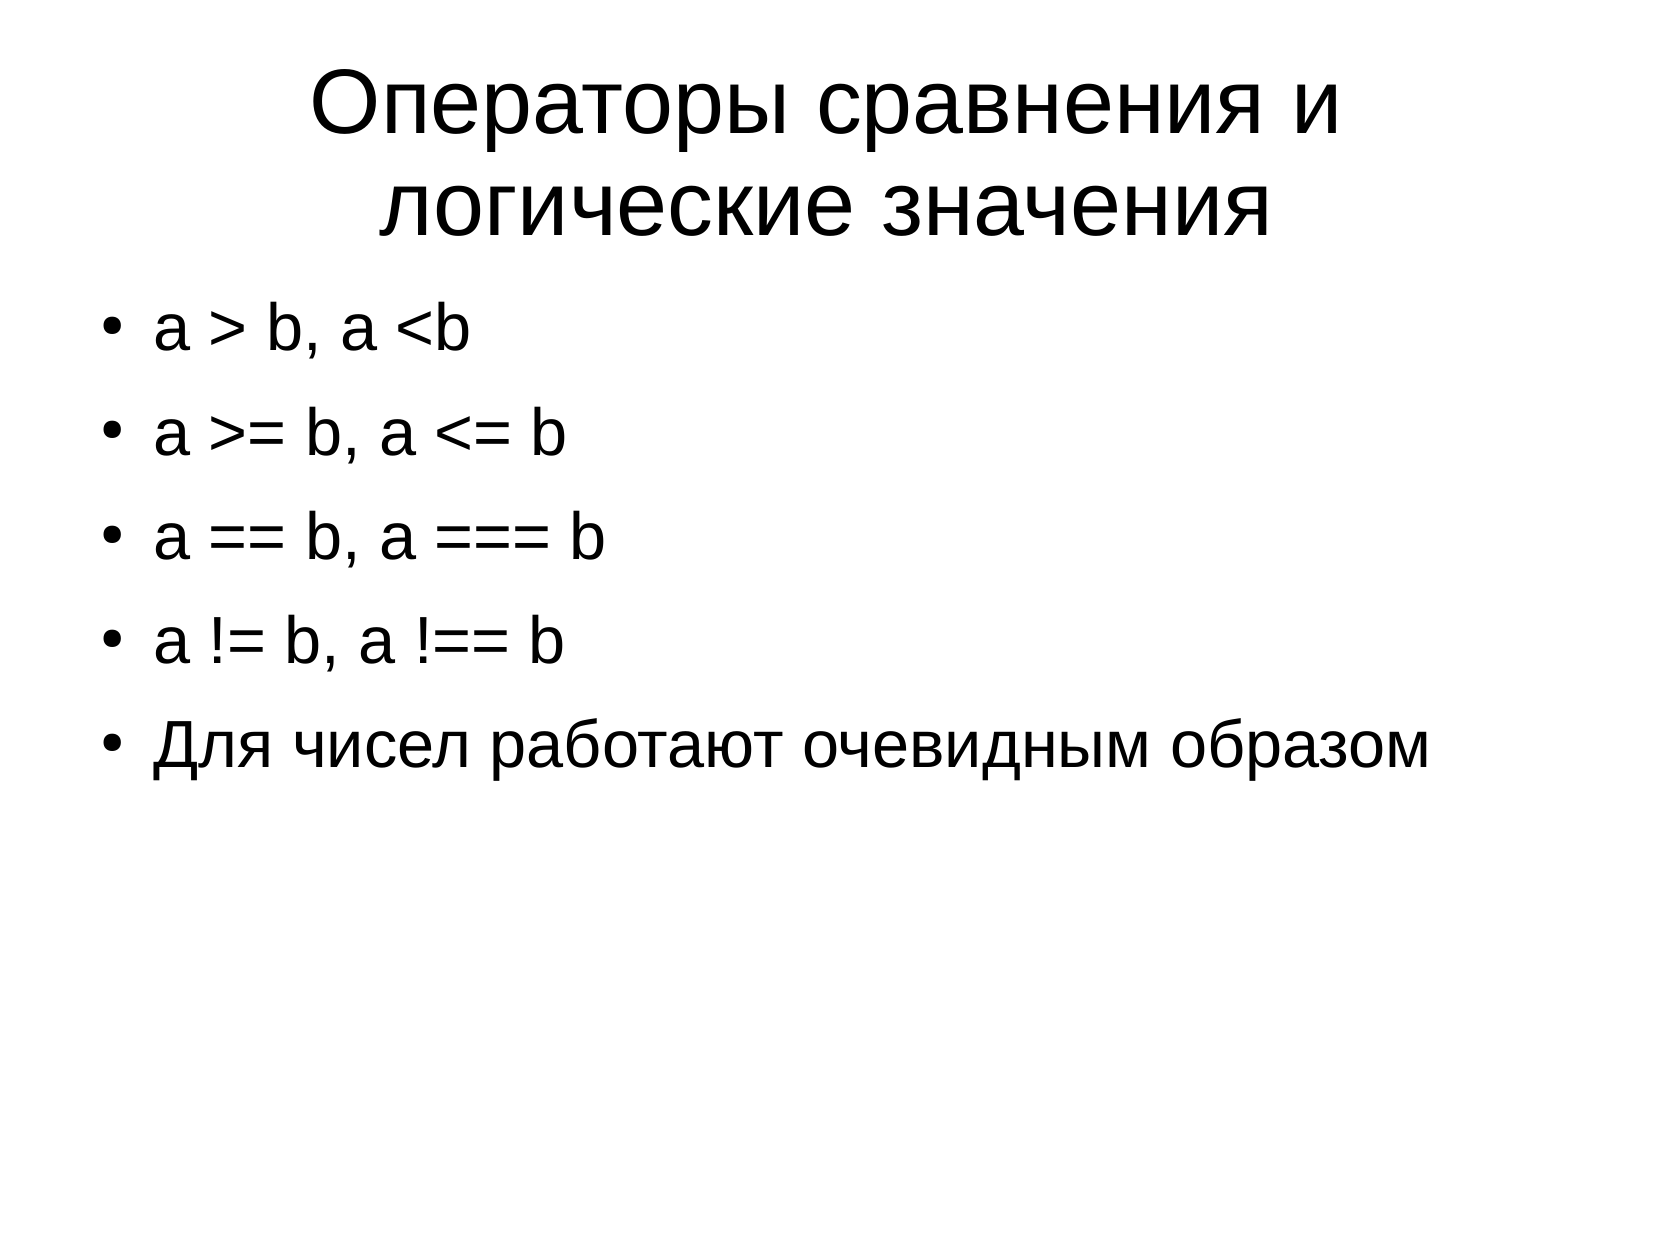

# Операторы сравнения и логические значения
a > b, a <b
a >= b, a <= b
a == b, a === b
a != b, a !== b
Для чисел работают очевидным образом